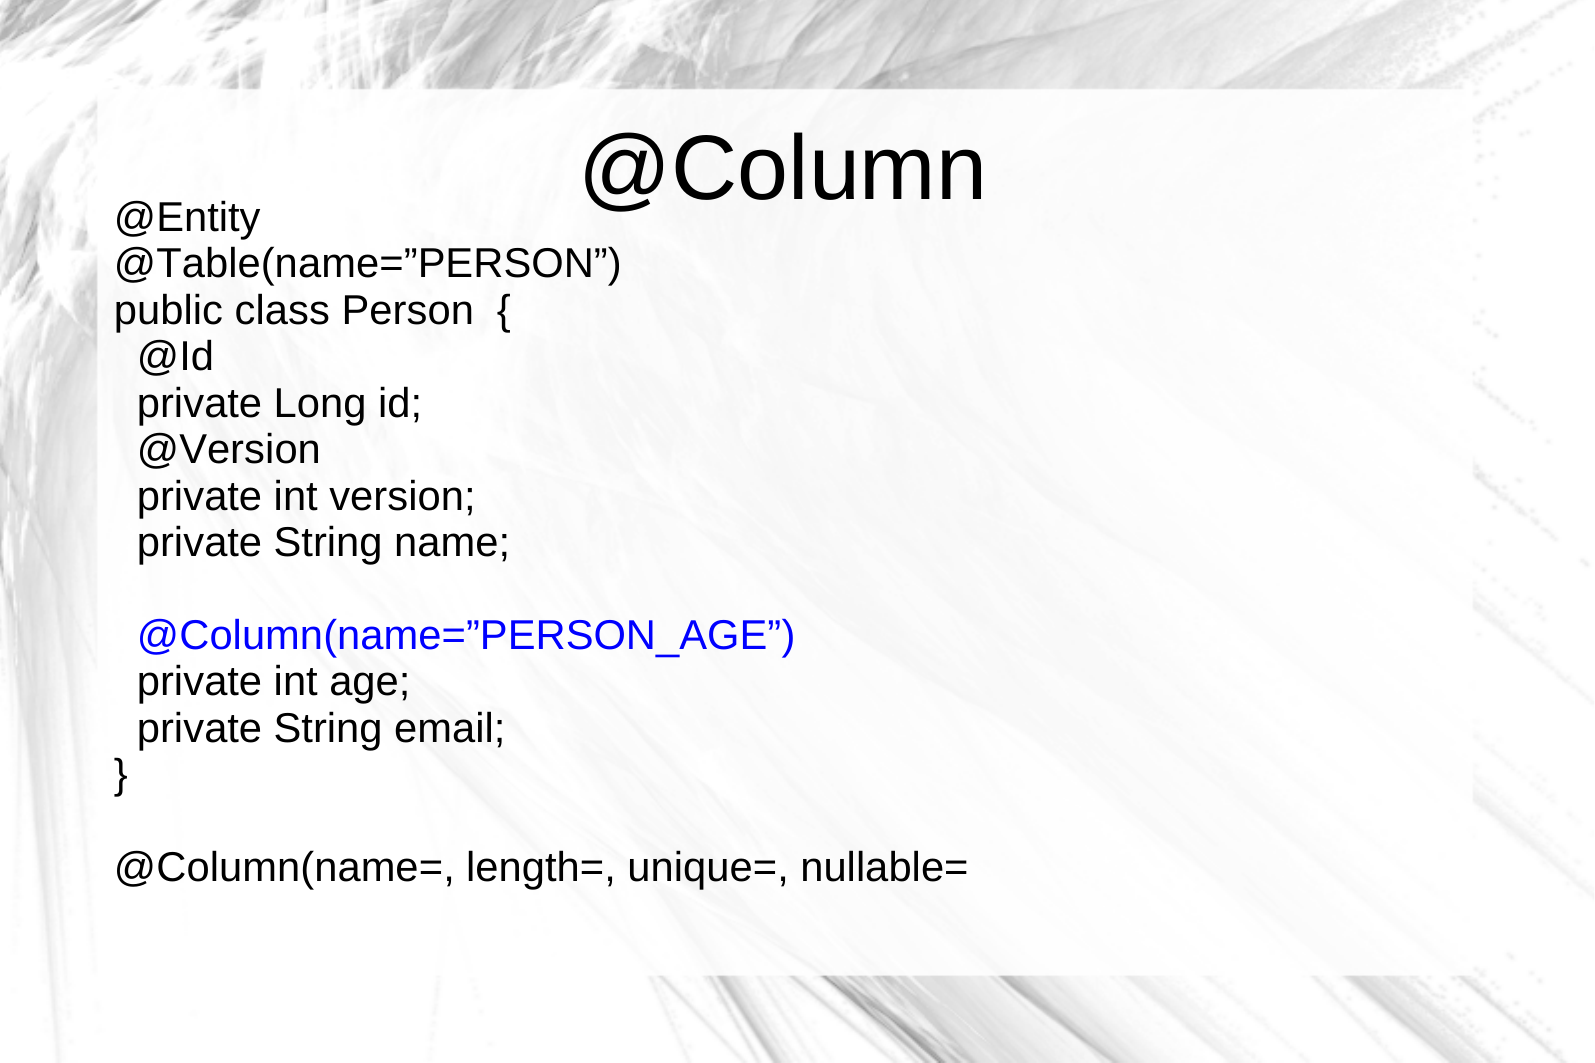

# @Column
@Entity
@Table(name=”PERSON”)
public class Person {
 @Id
 private Long id;
 @Version
 private int version;
 private String name;
 @Column(name=”PERSON_AGE”)
 private int age;
 private String email;
}
@Column(name=, length=, unique=, nullable=